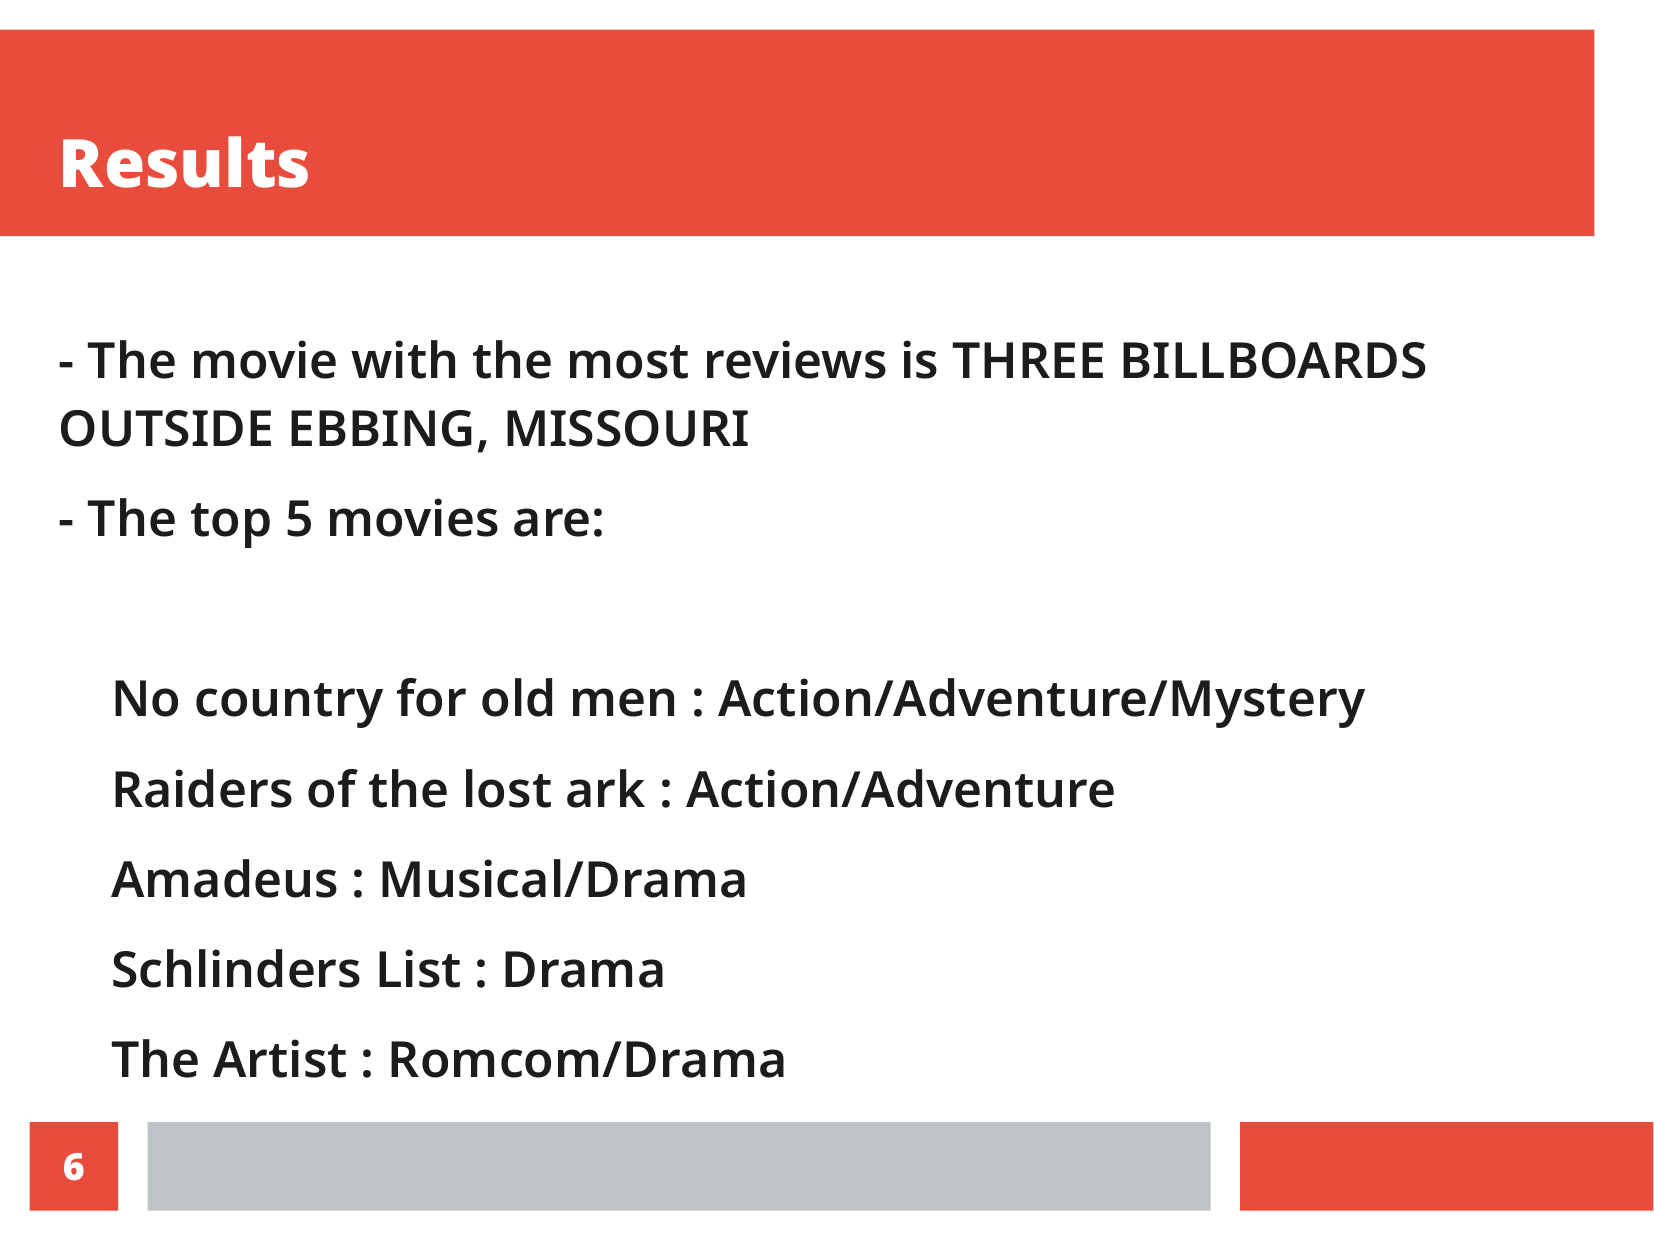

# Results
- The movie with the most reviews is THREE BILLBOARDS OUTSIDE EBBING, MISSOURI
- The top 5 movies are:
 No country for old men : Action/Adventure/Mystery
 Raiders of the lost ark : Action/Adventure
 Amadeus : Musical/Drama
 Schlinders List : Drama
 The Artist : Romcom/Drama
6